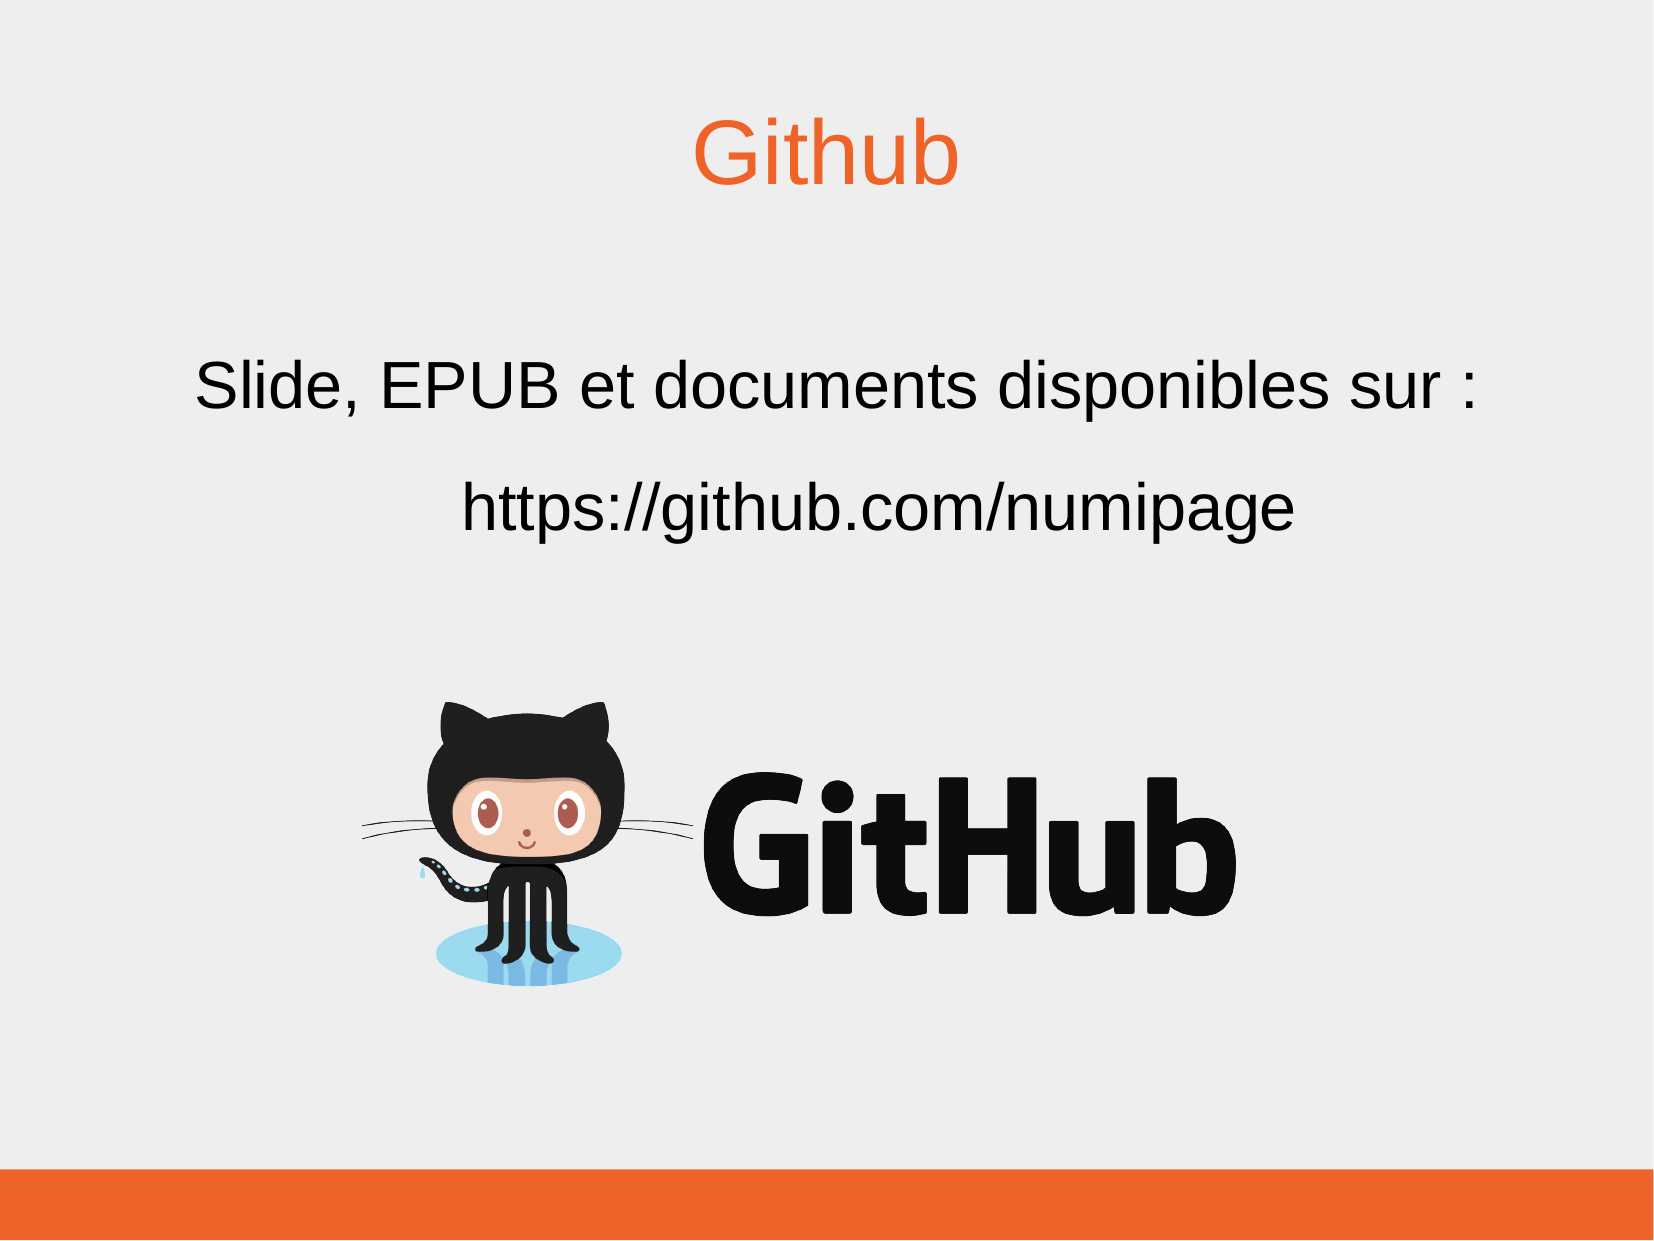

# Github
Slide, EPUB et documents disponibles sur :
https://github.com/numipage